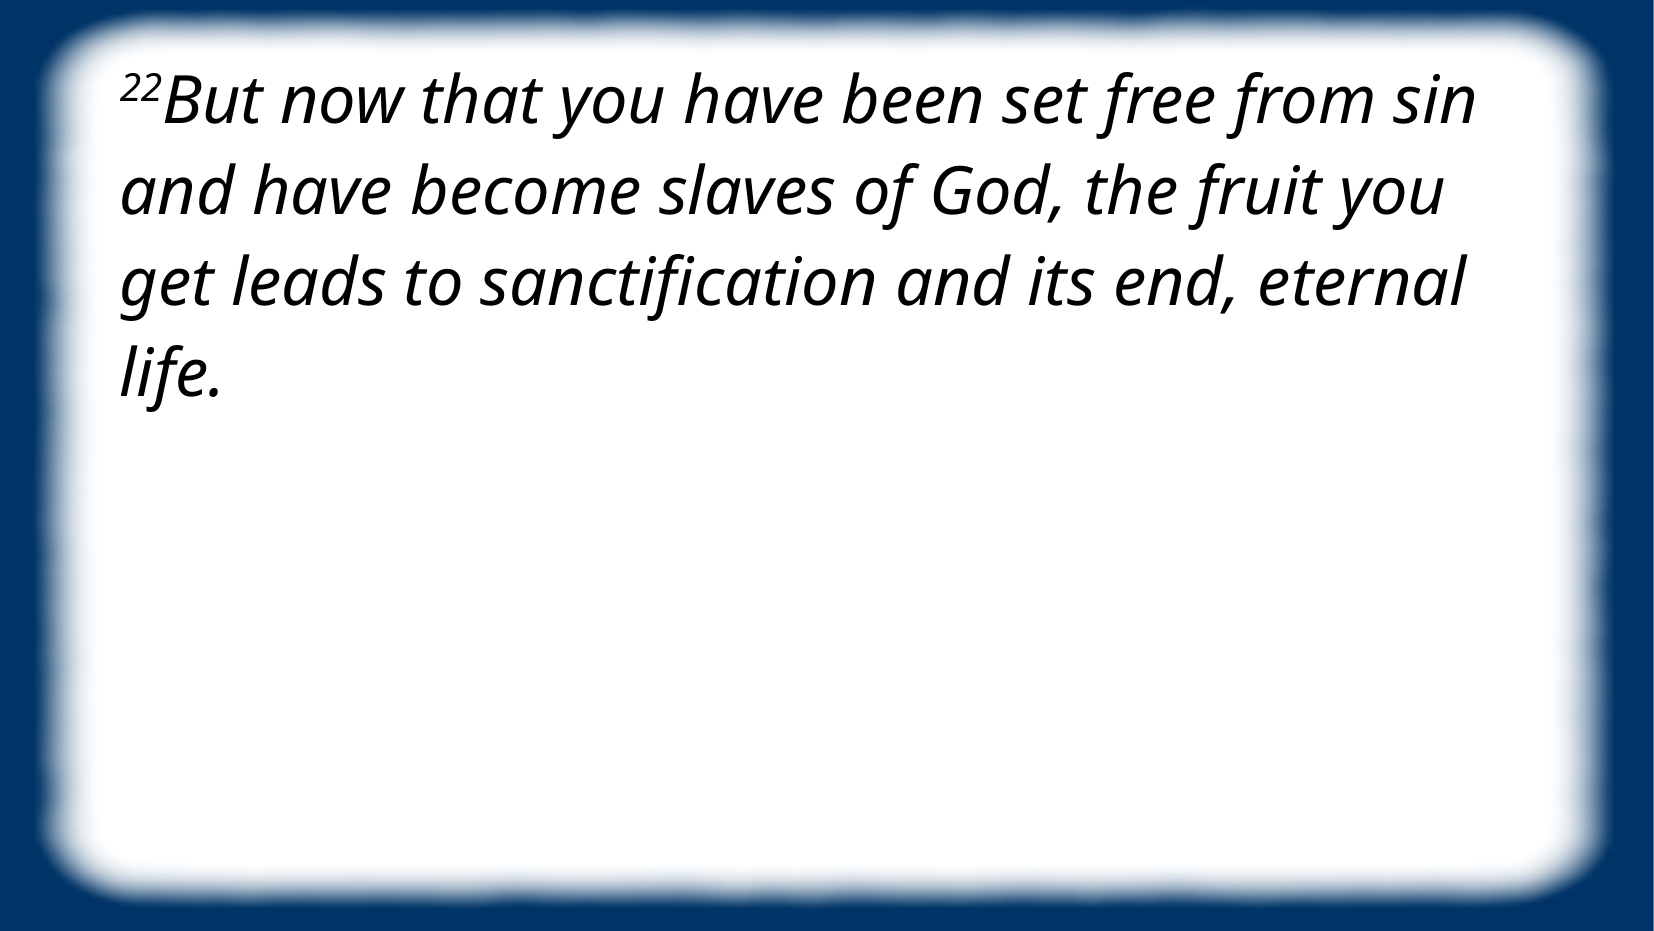

22But now that you have been set free from sin and have become slaves of God, the fruit you get leads to sanctification and its end, eternal life.